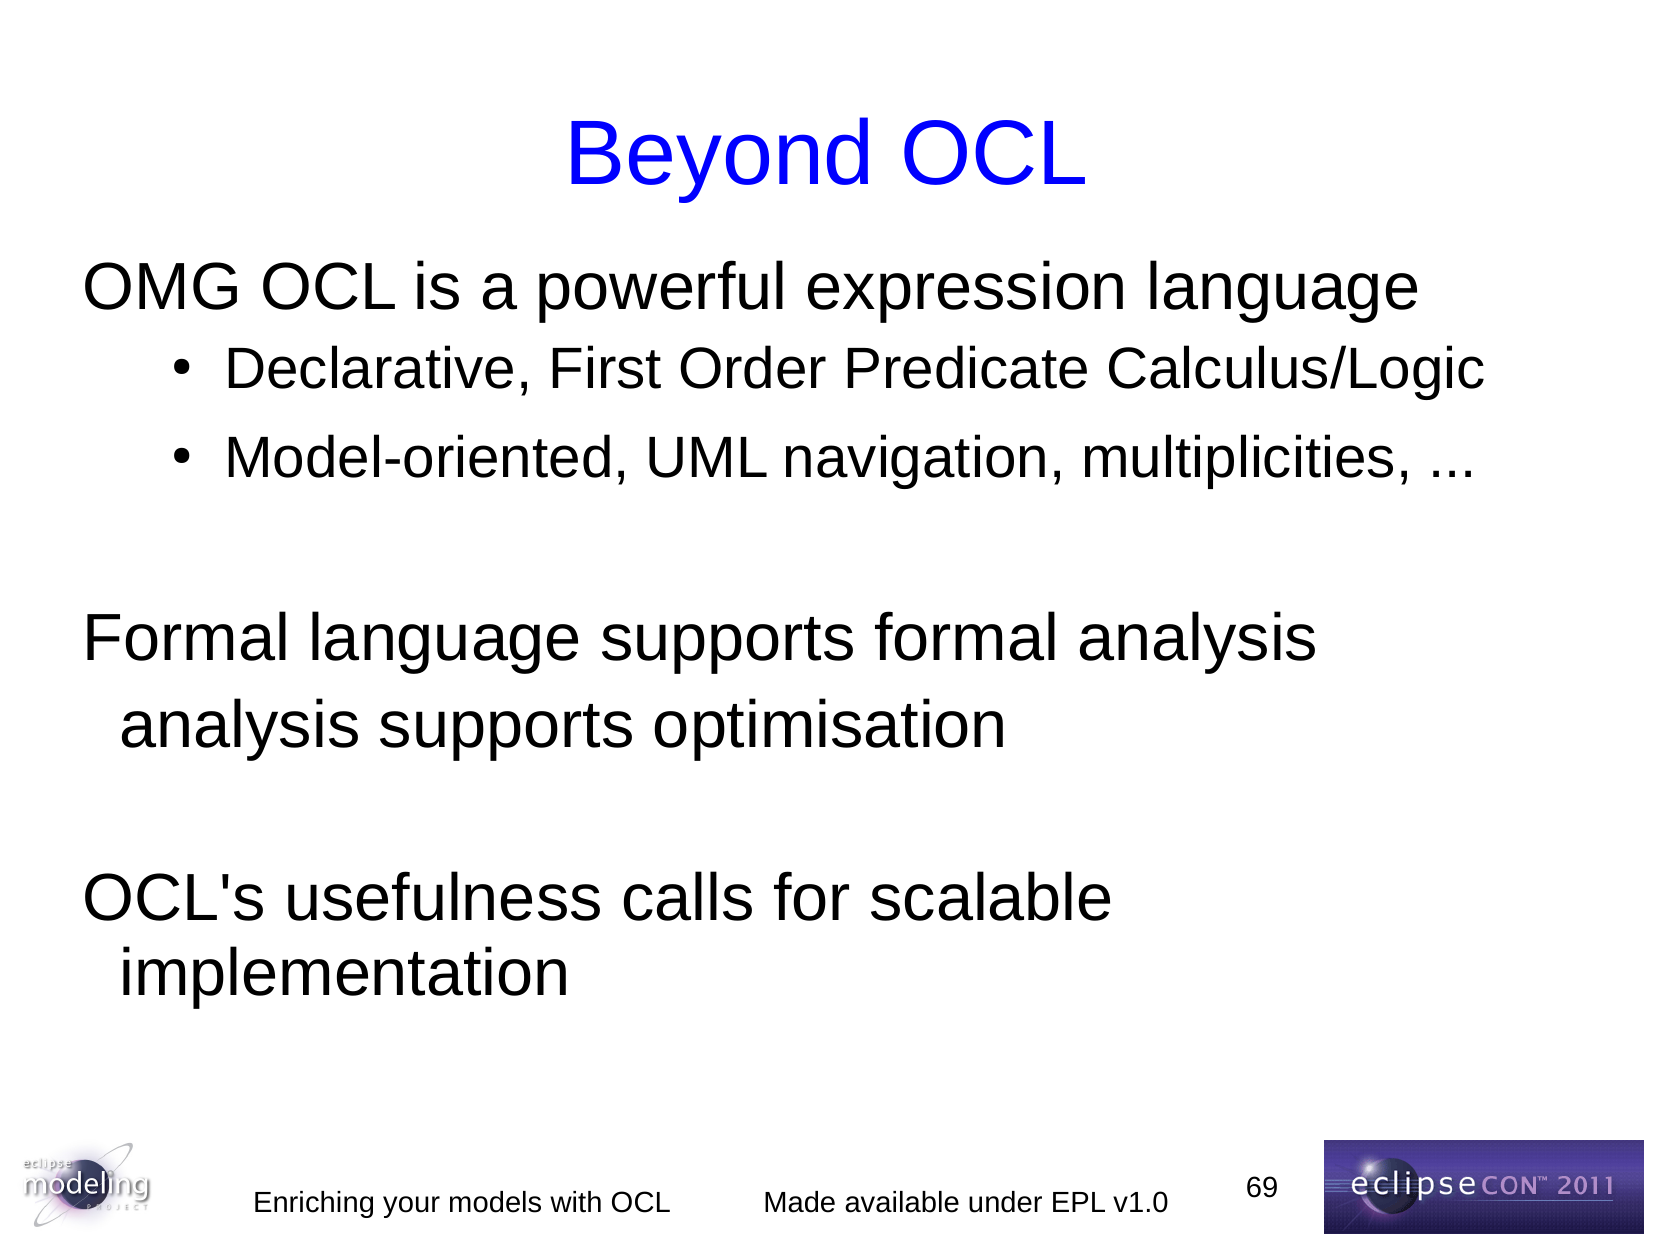

# Beyond OCL
OMG OCL is a powerful expression language
Declarative, First Order Predicate Calculus/Logic
Model-oriented, UML navigation, multiplicities, ...
Formal language supports formal analysis
 analysis supports optimisation
OCL's usefulness calls for scalable
 implementation
69
Enriching your models with OCL